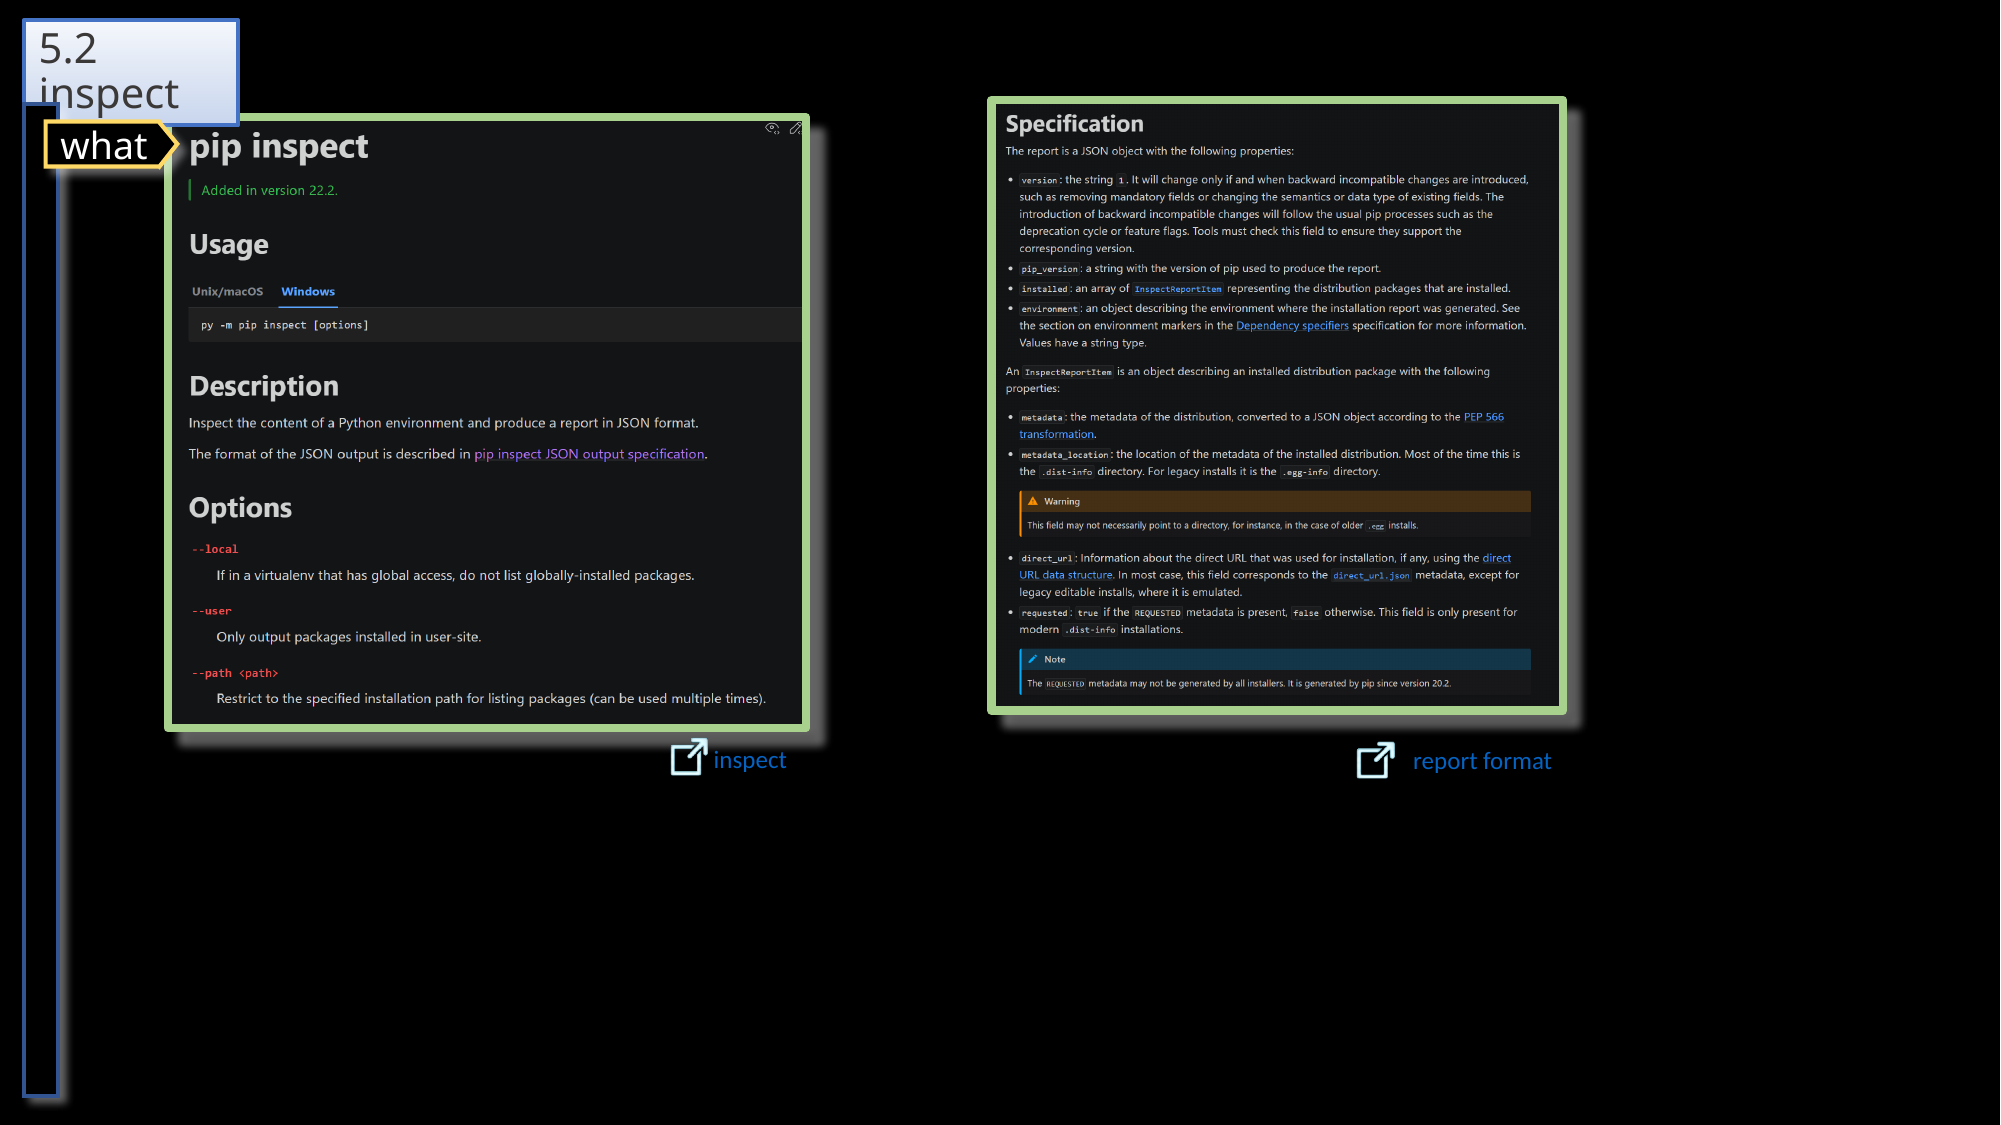

# 5.2 inspect
what
inspect
report format